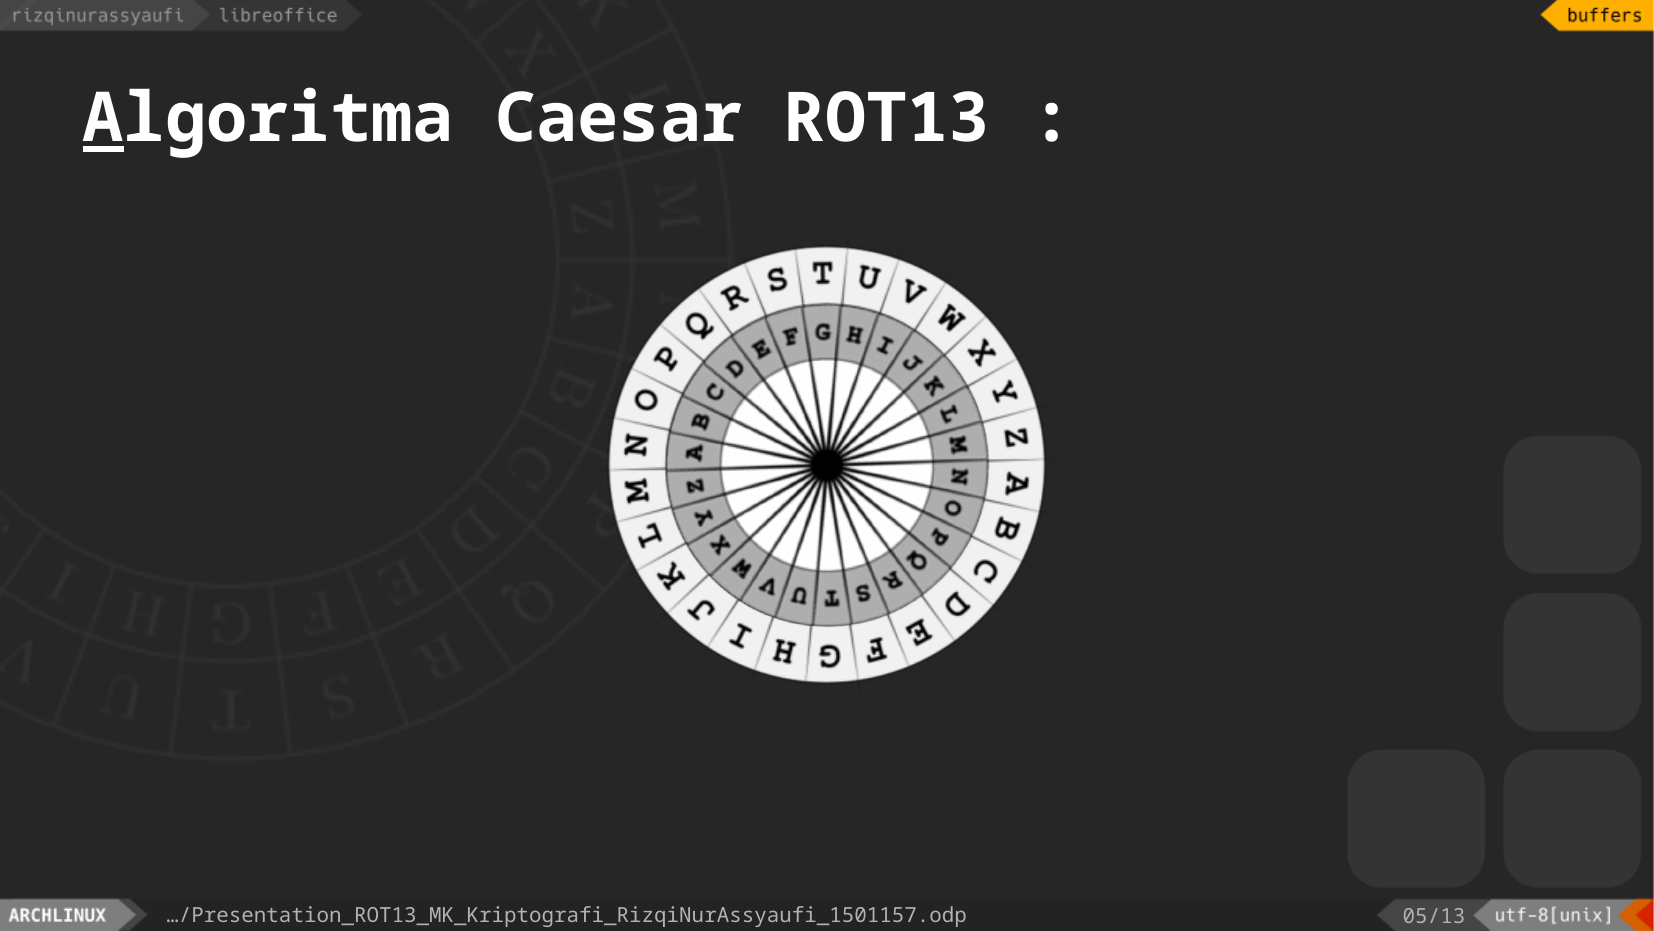

# Algoritma Caesar ROT13 :
…/Presentation_ROT13_MK_Kriptografi_RizqiNurAssyaufi_1501157.odp
05/13